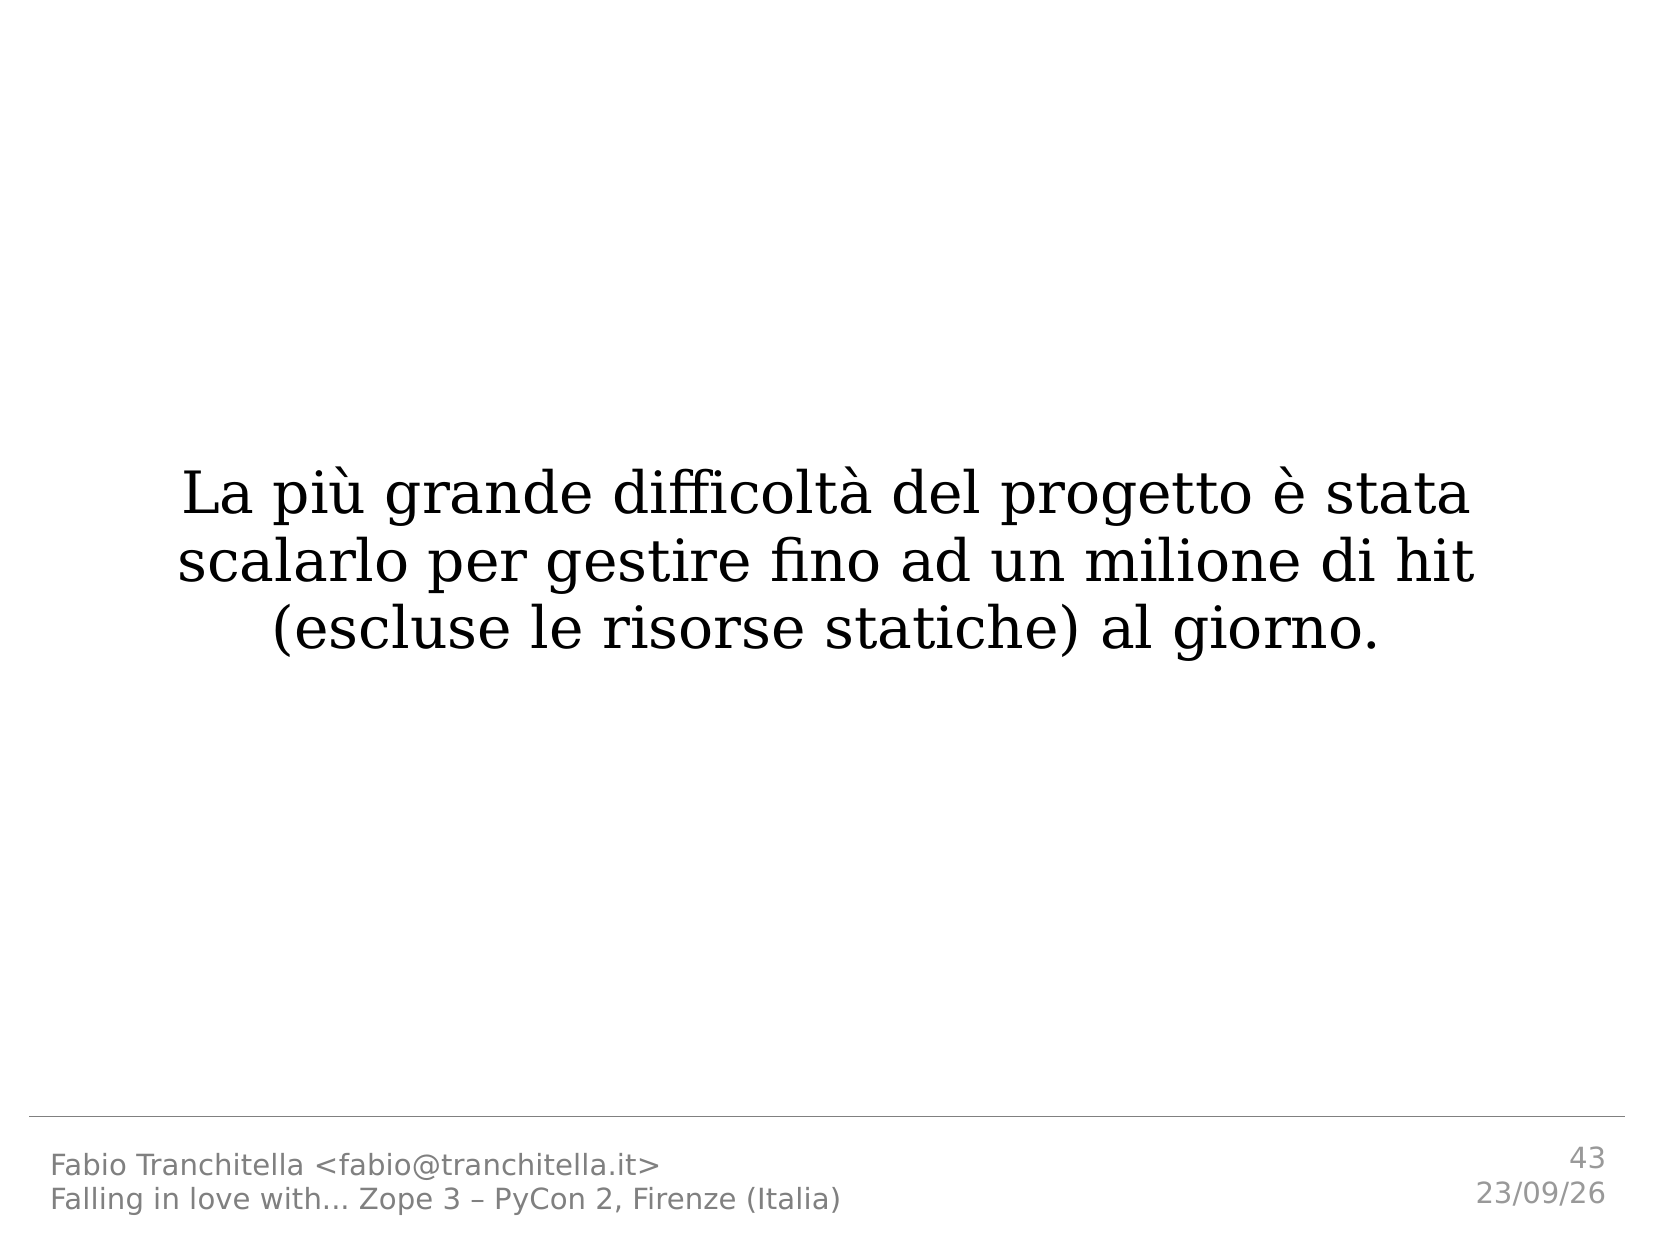

# La più grande difficoltà del progetto è stata scalarlo per gestire fino ad un milione di hit (escluse le risorse statiche) al giorno.
43